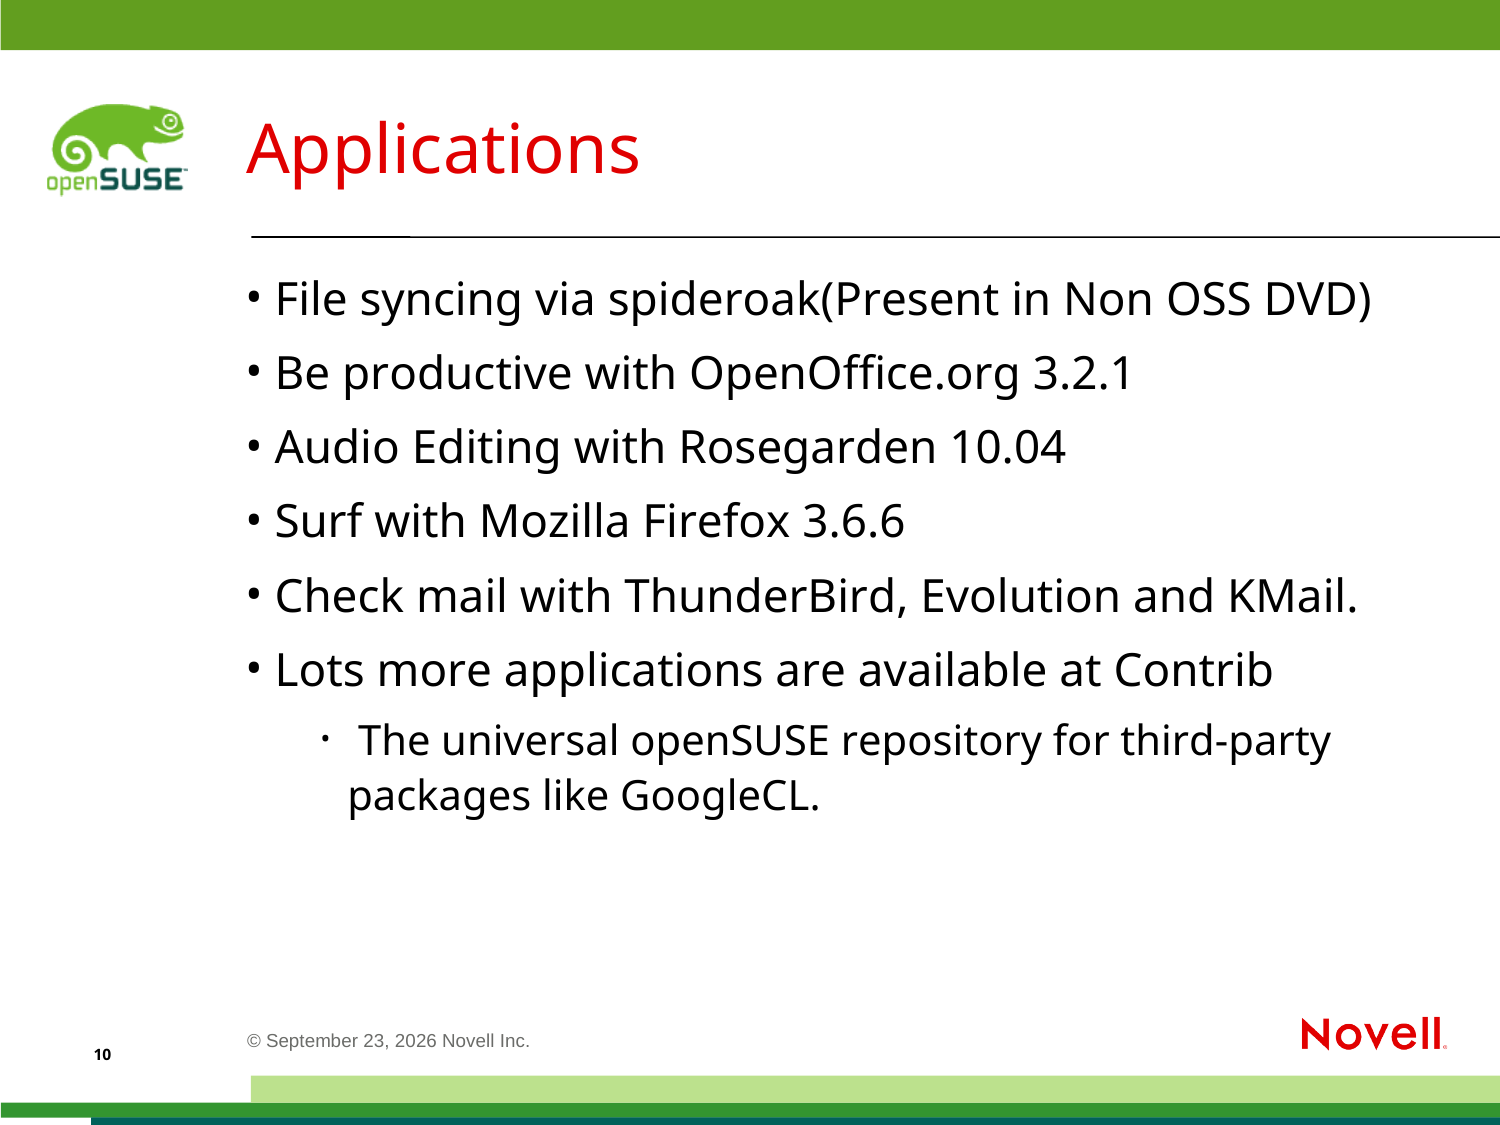

# Applications
 File syncing via spideroak(Present in Non OSS DVD)
 Be productive with OpenOffice.org 3.2.1
 Audio Editing with Rosegarden 10.04
 Surf with Mozilla Firefox 3.6.6
 Check mail with ThunderBird, Evolution and KMail.
 Lots more applications are available at Contrib
 The universal openSUSE repository for third-party packages like GoogleCL.